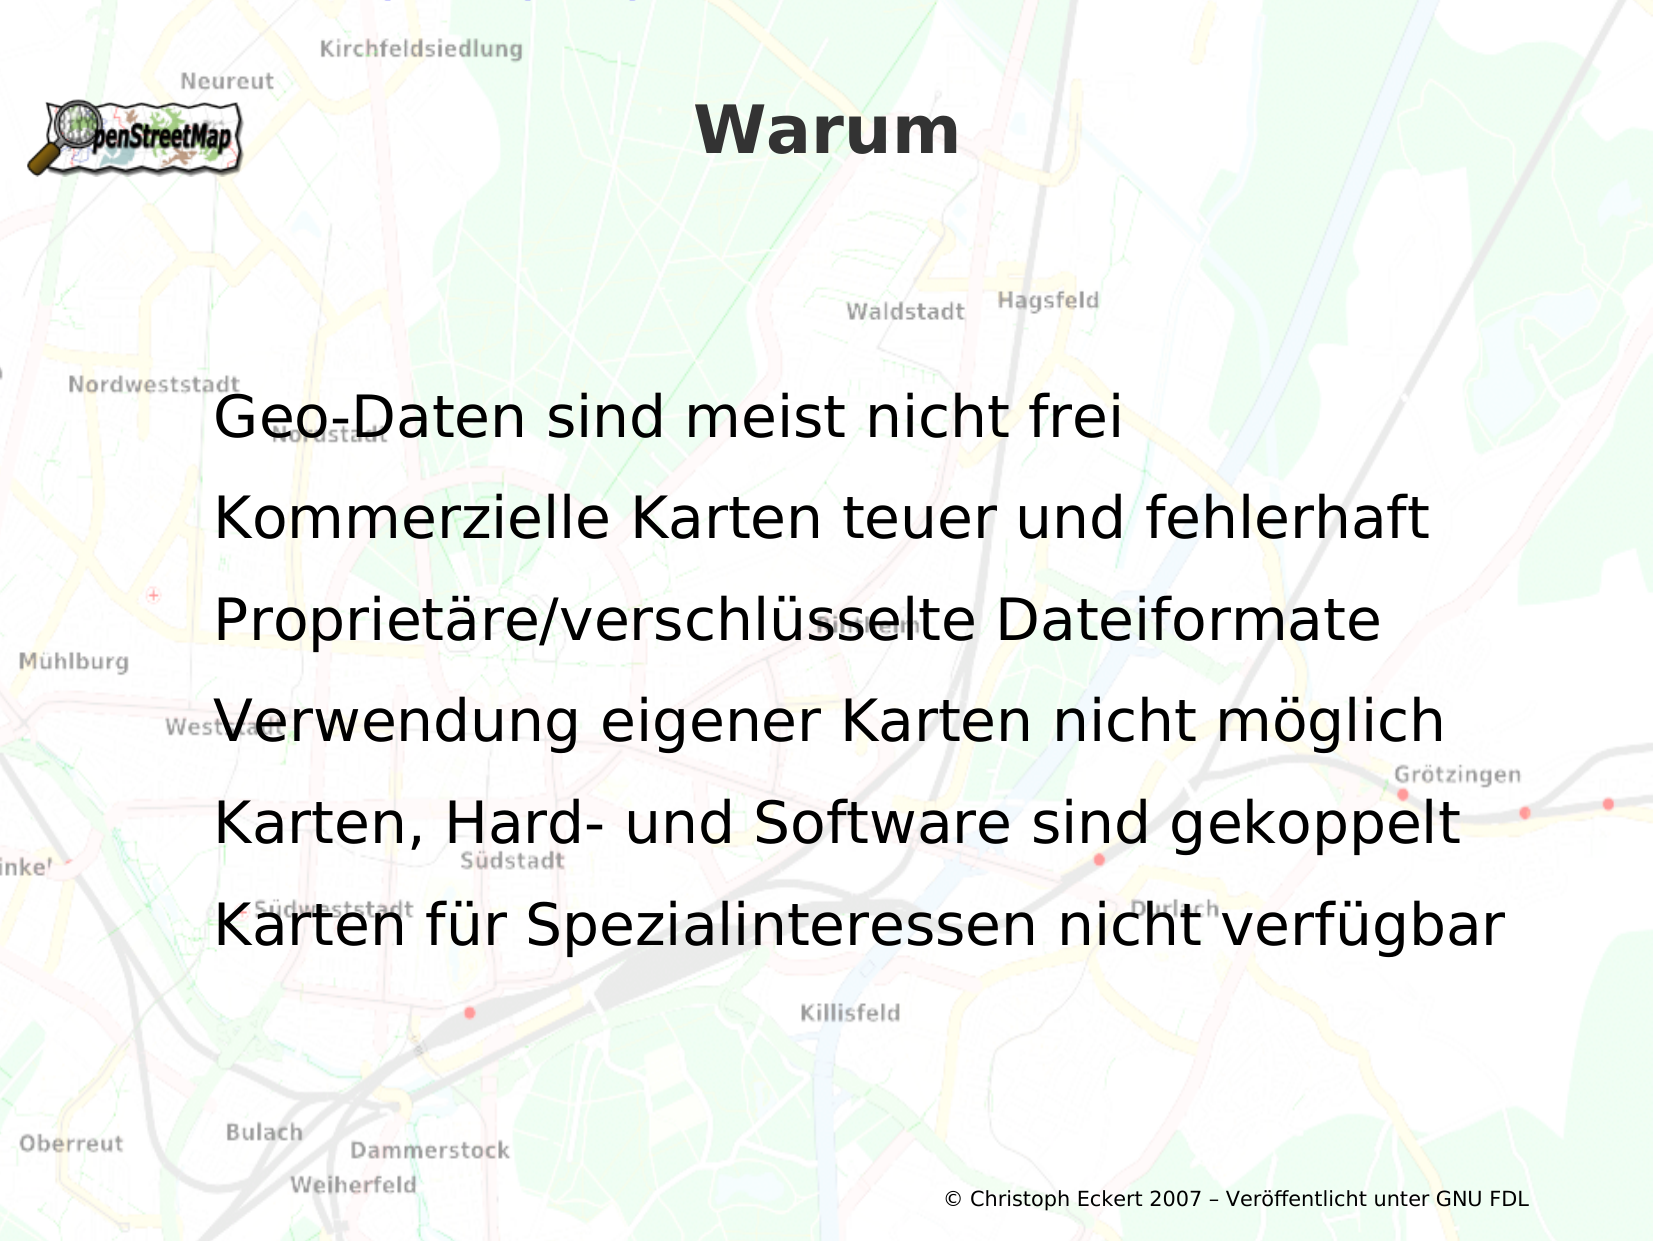

# Warum
Geo-Daten sind meist nicht frei
Kommerzielle Karten teuer und fehlerhaft
Proprietäre/verschlüsselte Dateiformate
Verwendung eigener Karten nicht möglich
Karten, Hard- und Software sind gekoppelt
Karten für Spezialinteressen nicht verfügbar